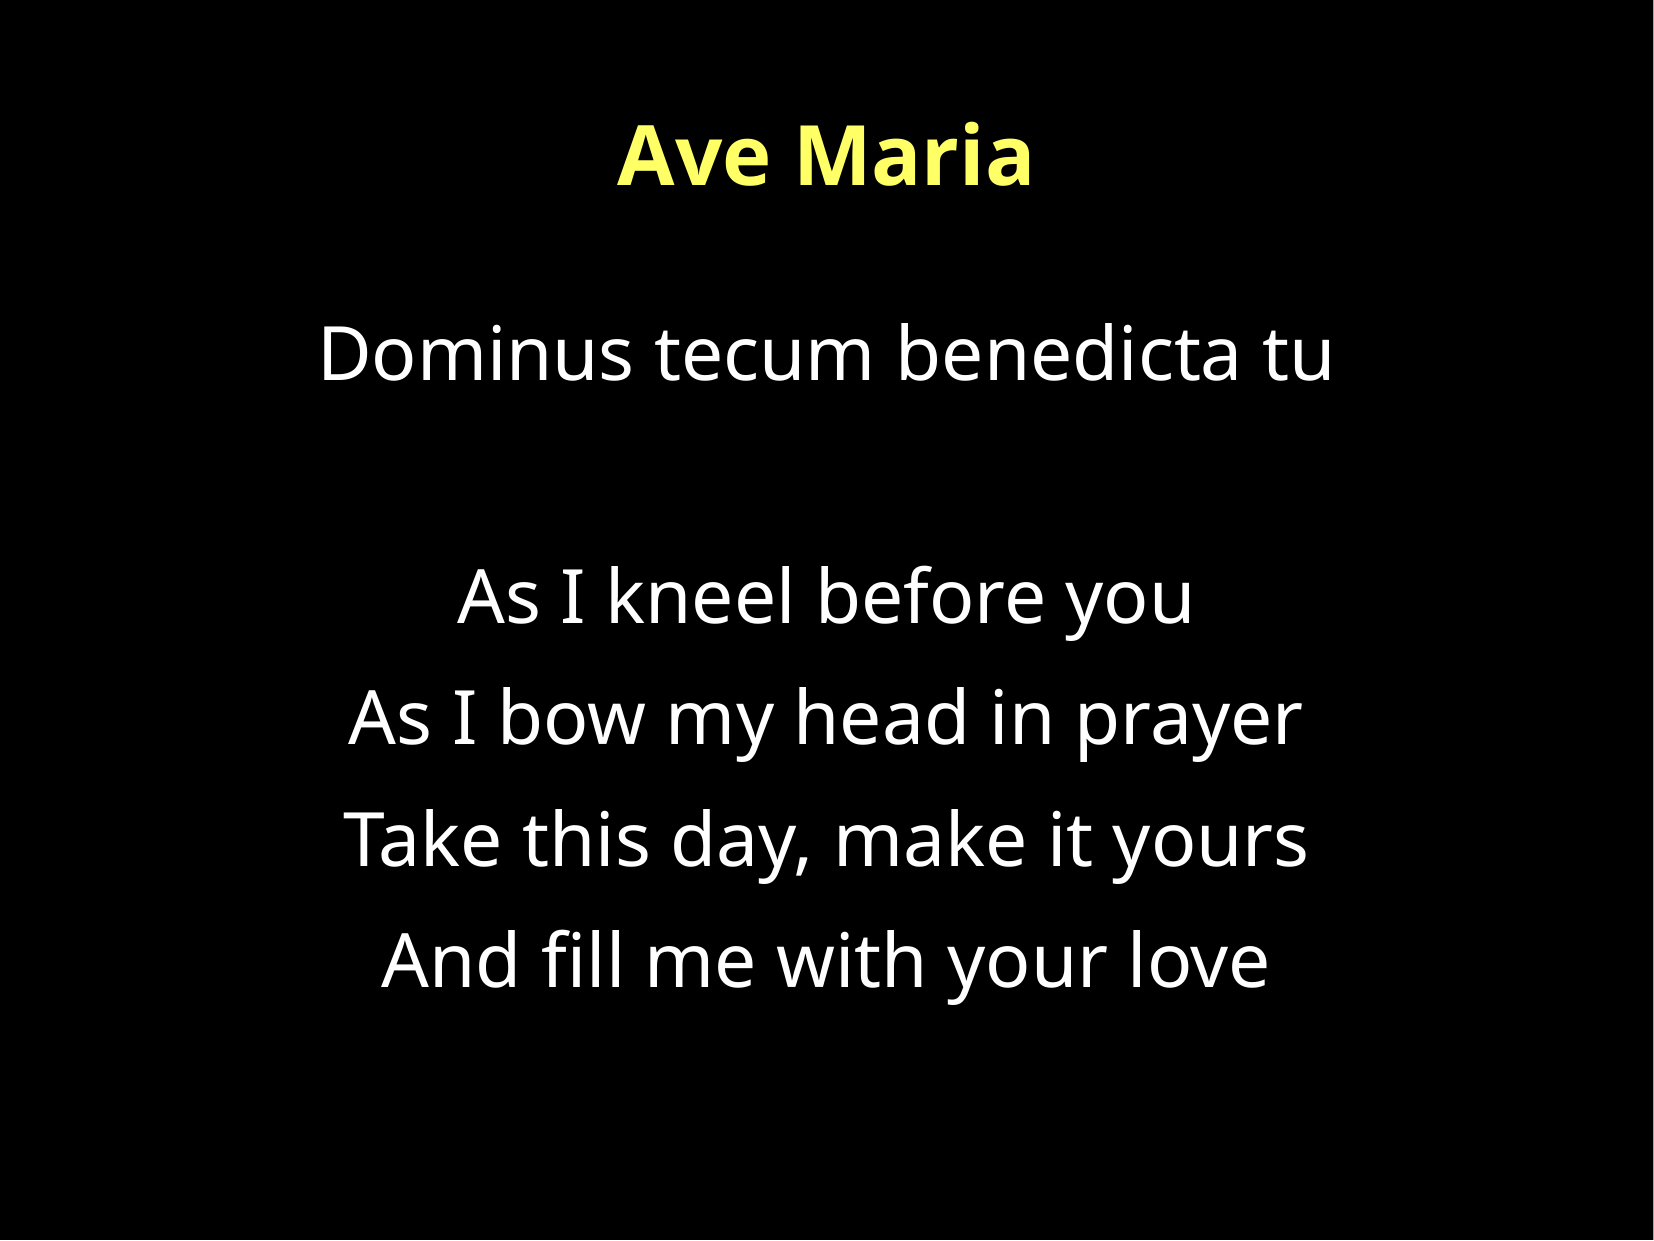

# Ave Maria
Dominus tecum benedicta tu
As I kneel before you
As I bow my head in prayer
Take this day, make it yours
And fill me with your love